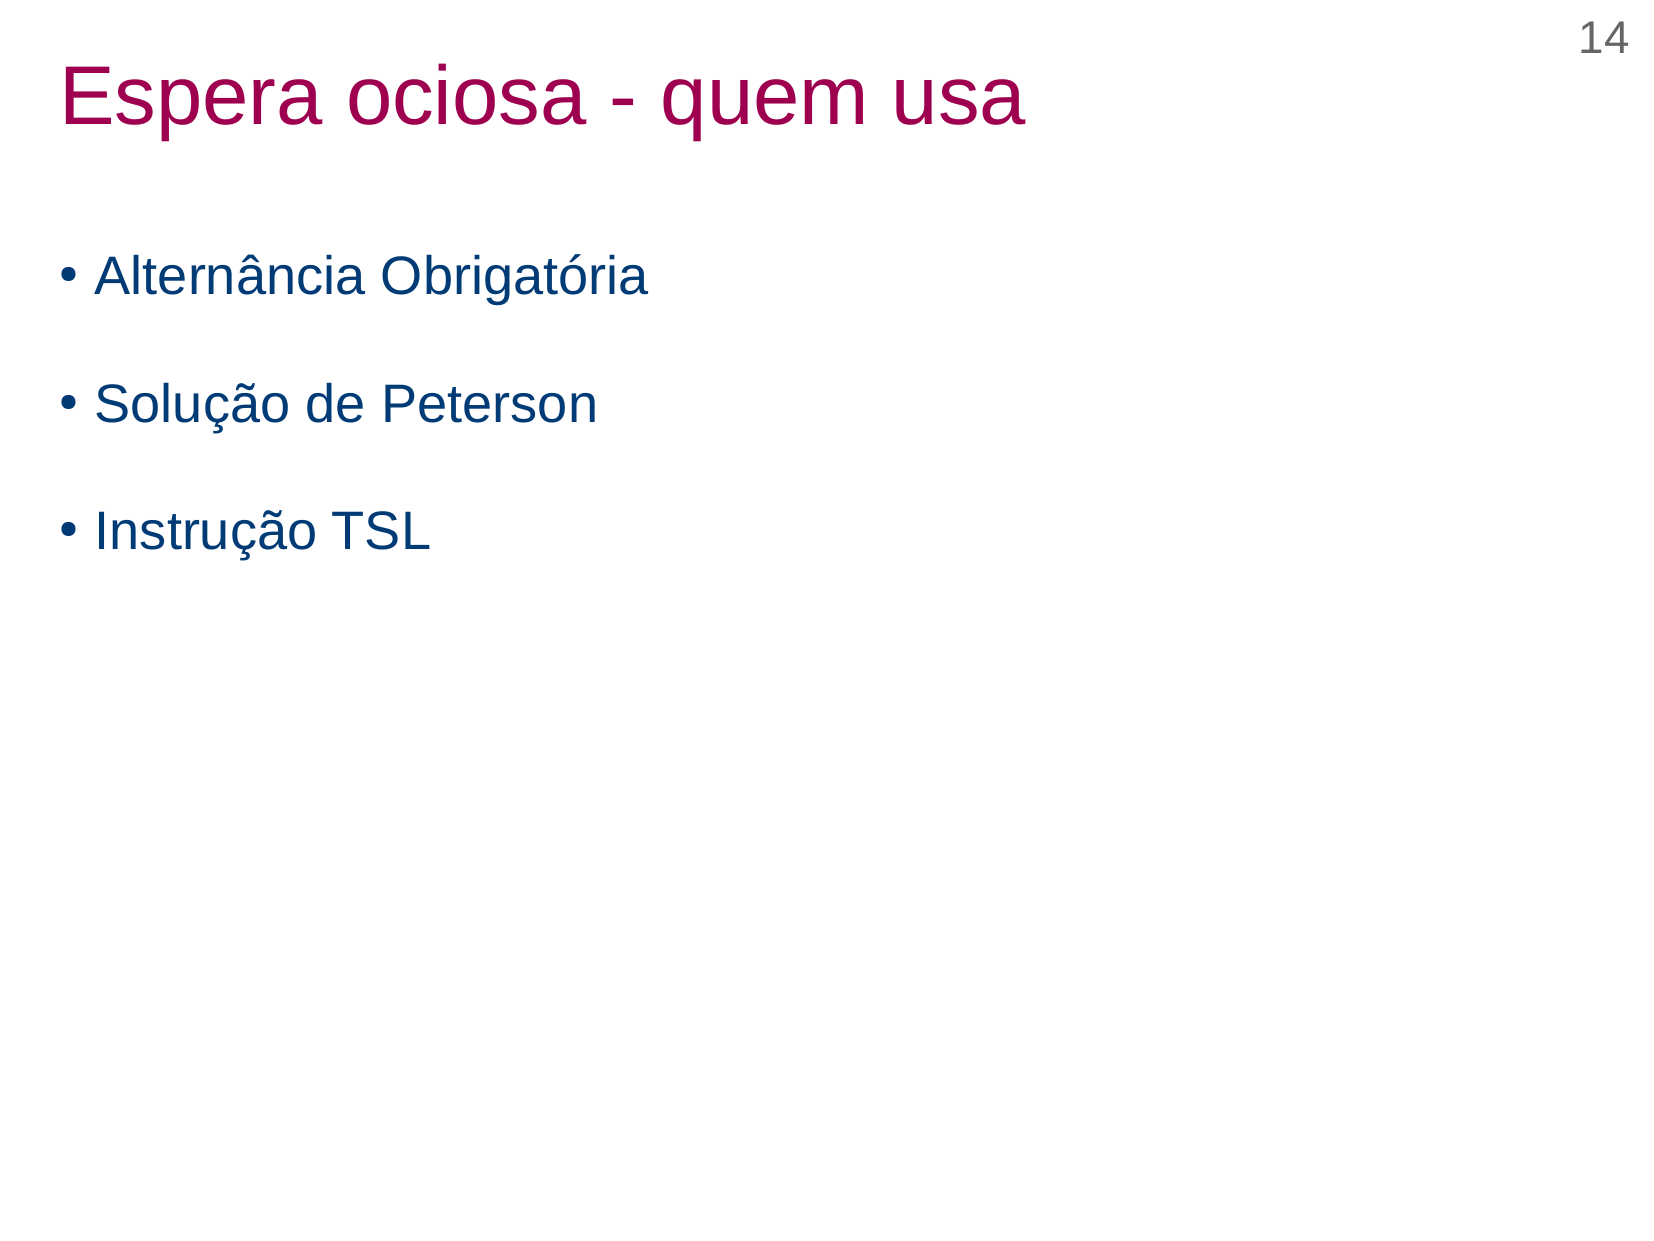

14
# Espera ociosa - quem usa
Alternância Obrigatória
Solução de Peterson
Instrução TSL